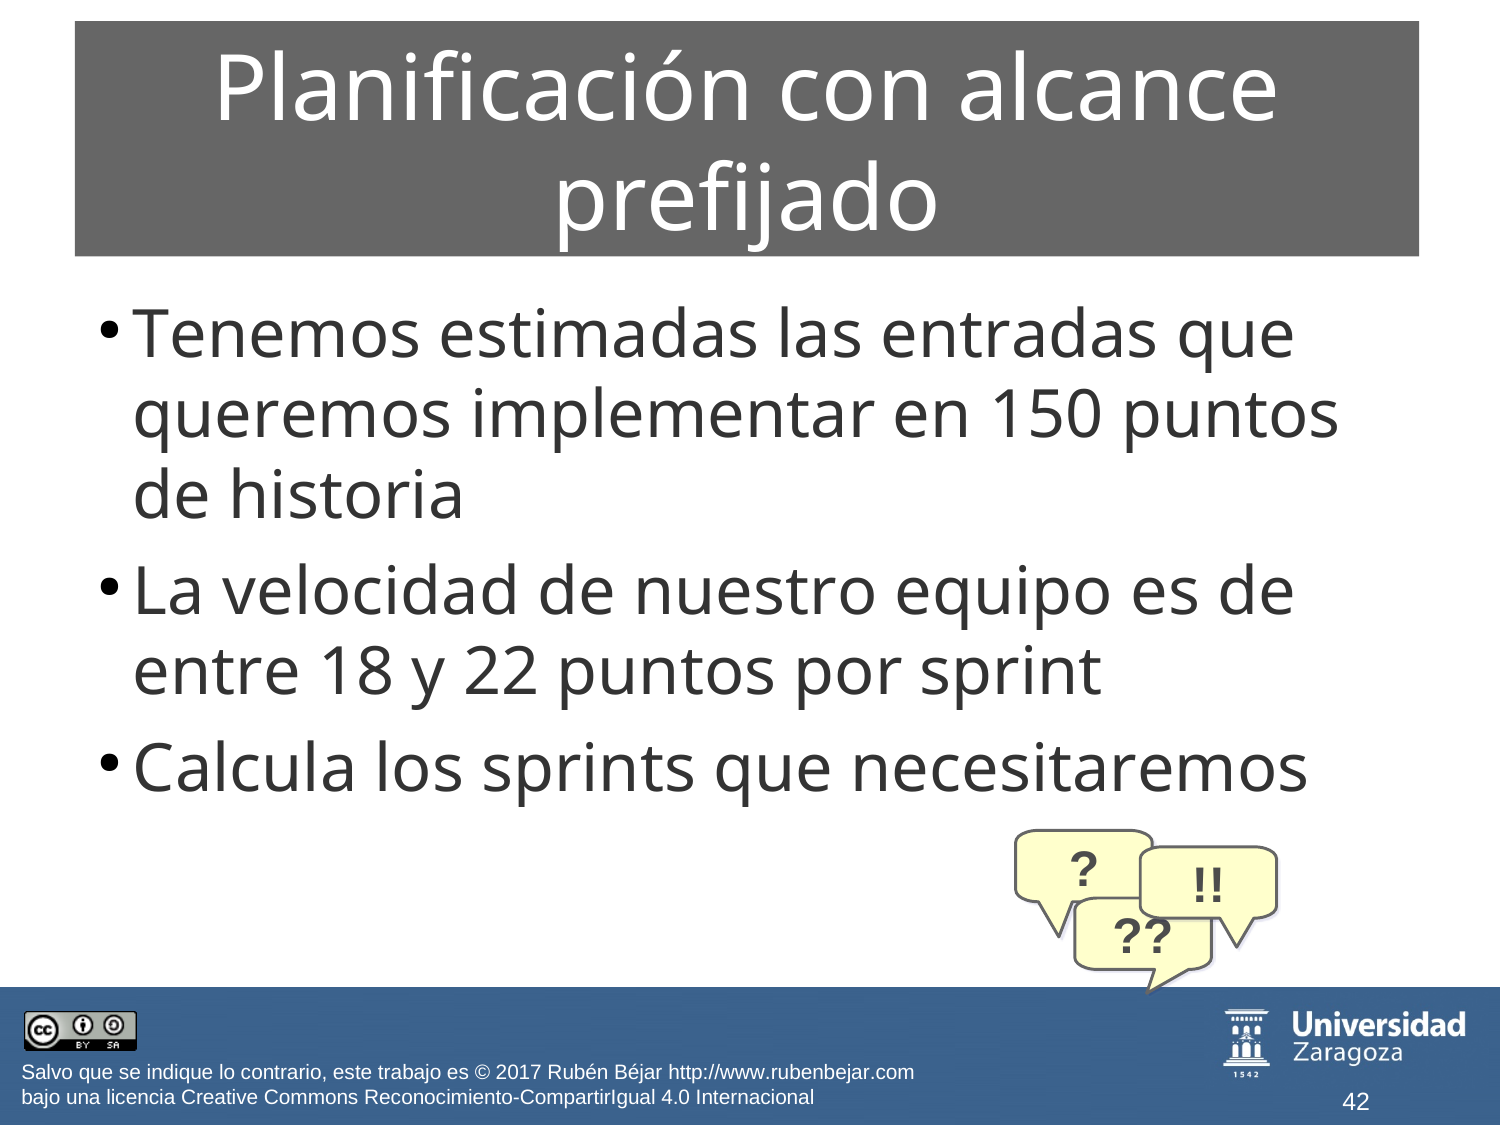

# Planificación con alcance prefijado
Tenemos estimadas las entradas que queremos implementar en 150 puntos de historia
La velocidad de nuestro equipo es de entre 18 y 22 puntos por sprint
Calcula los sprints que necesitaremos
?
!!
??